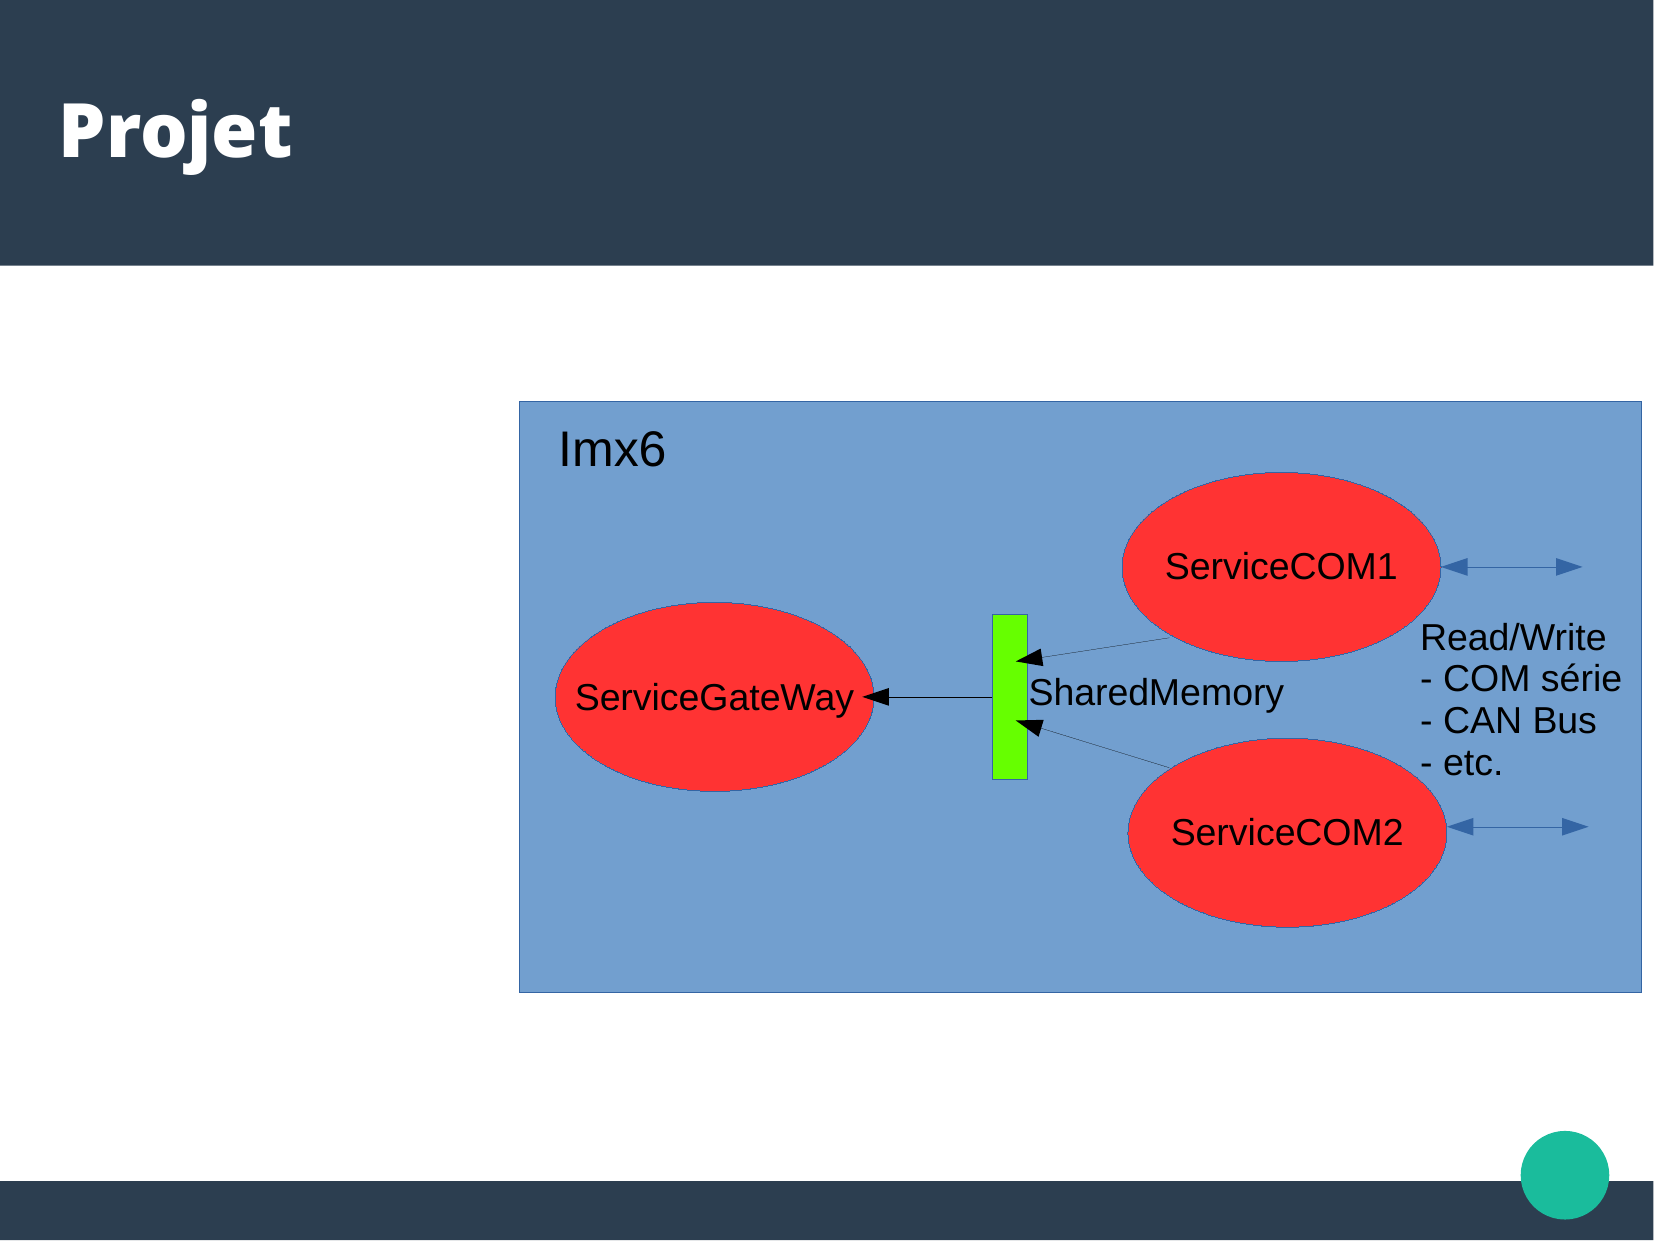

# Projet
Imx6
ServiceCOM1
ServiceGateWay
Read/Write
- COM série
- CAN Bus
- etc.
SharedMemory
ServiceCOM2